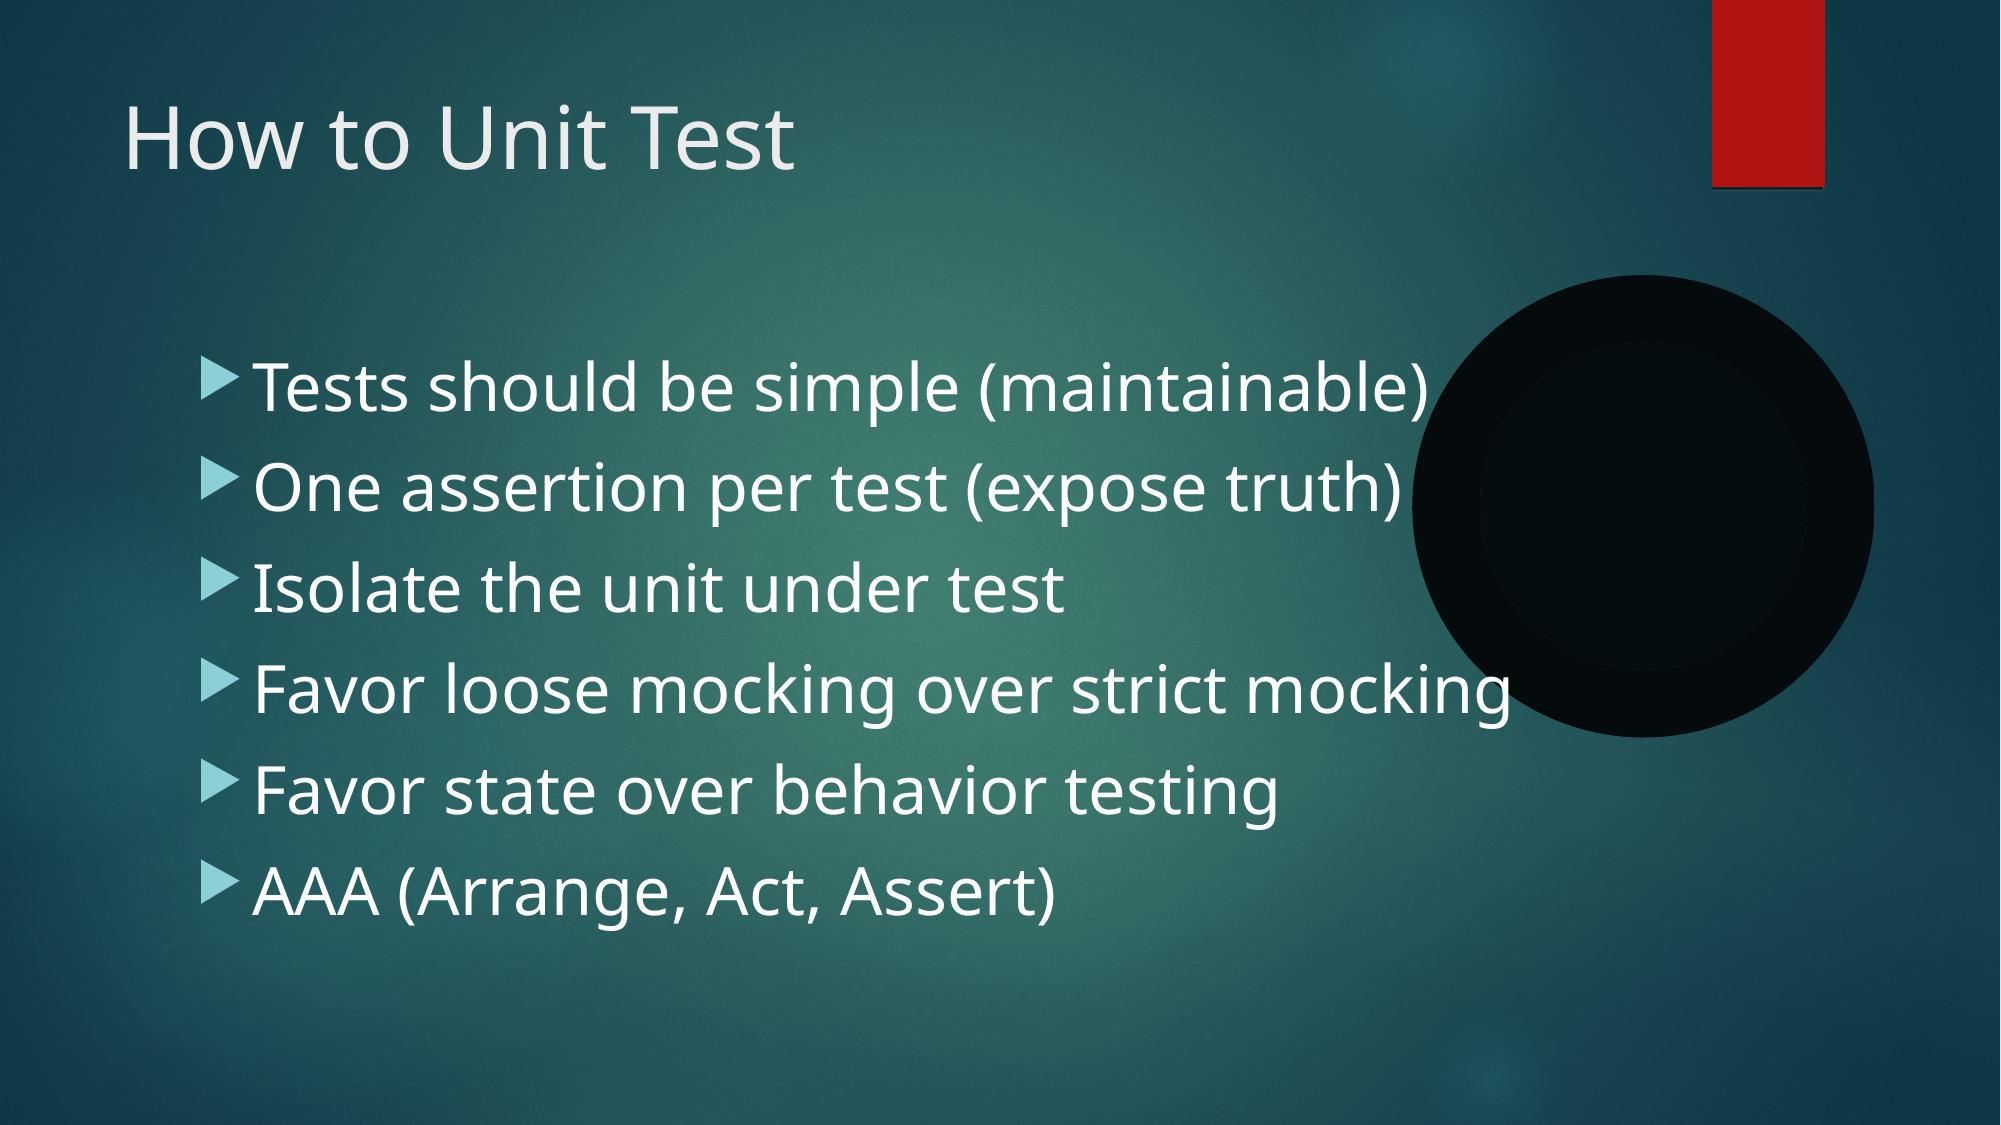

# How to Unit Test
Tests should be simple (maintainable)
One assertion per test (expose truth)
Isolate the unit under test
Favor loose mocking over strict mocking
Favor state over behavior testing
AAA (Arrange, Act, Assert)